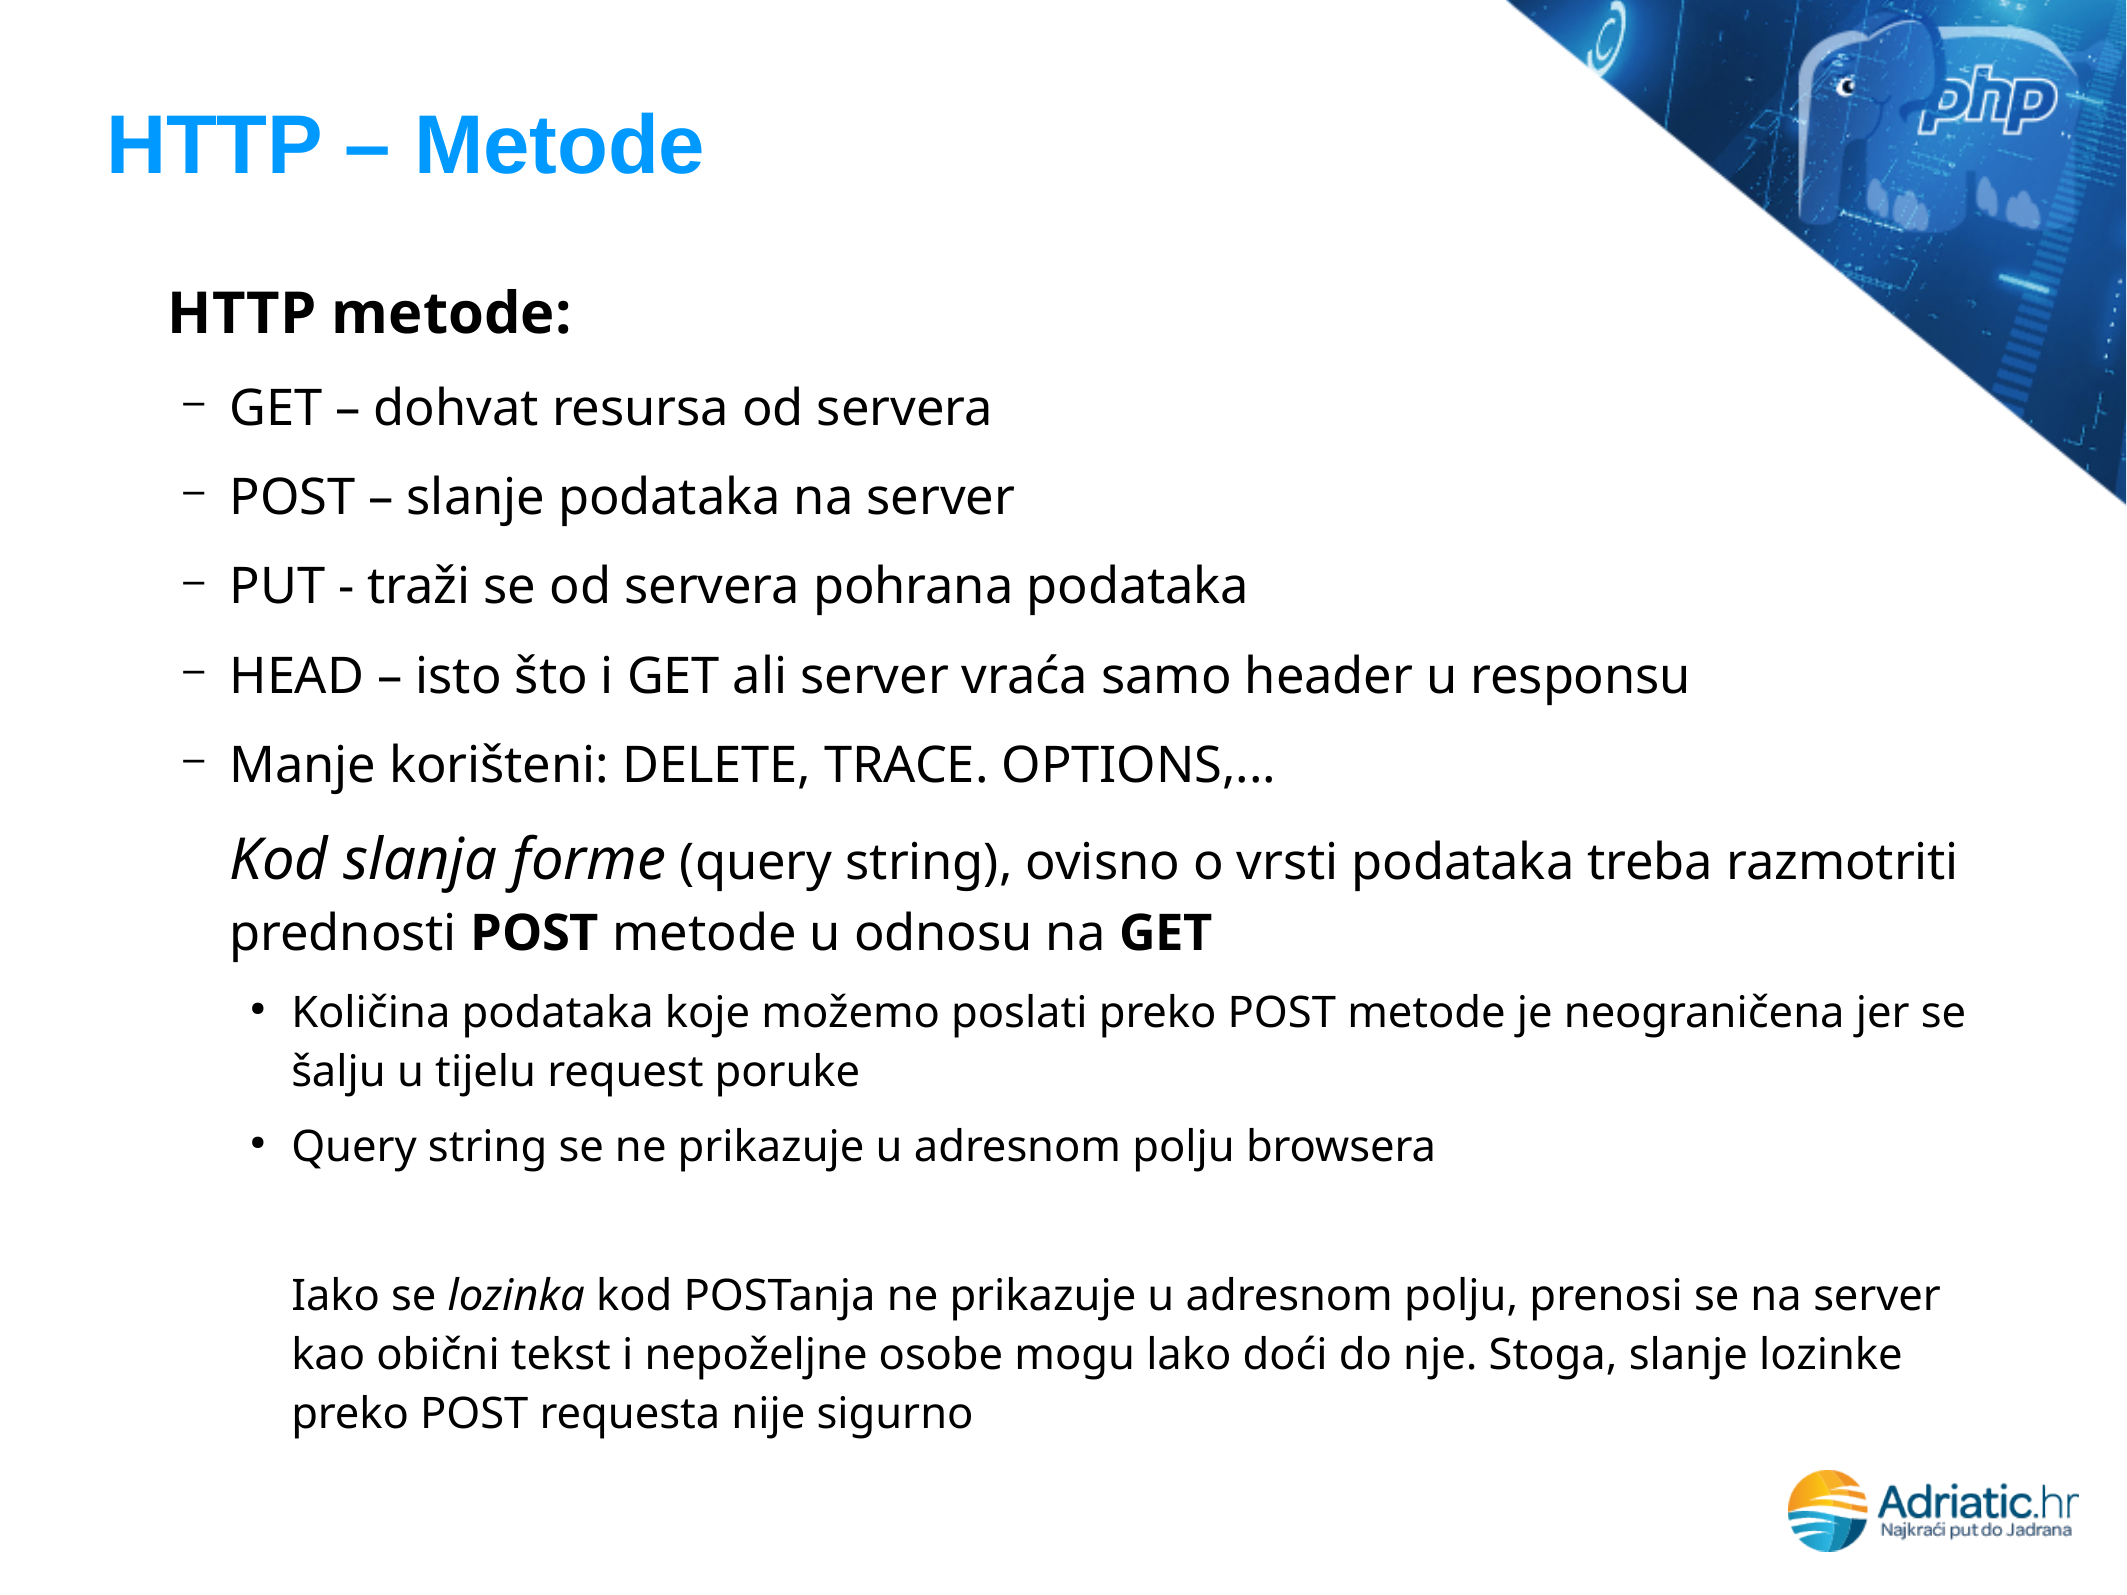

# HTTP – Metode
HTTP metode:
GET – dohvat resursa od servera
POST – slanje podataka na server
PUT - traži se od servera pohrana podataka
HEAD – isto što i GET ali server vraća samo header u responsu
Manje korišteni: DELETE, TRACE. OPTIONS,...
Kod slanja forme (query string), ovisno o vrsti podataka treba razmotriti prednosti POST metode u odnosu na GET
Količina podataka koje možemo poslati preko POST metode je neograničena jer se šalju u tijelu request poruke
Query string se ne prikazuje u adresnom polju browsera
Iako se lozinka kod POSTanja ne prikazuje u adresnom polju, prenosi se na server kao obični tekst i nepoželjne osobe mogu lako doći do nje. Stoga, slanje lozinke preko POST requesta nije sigurno